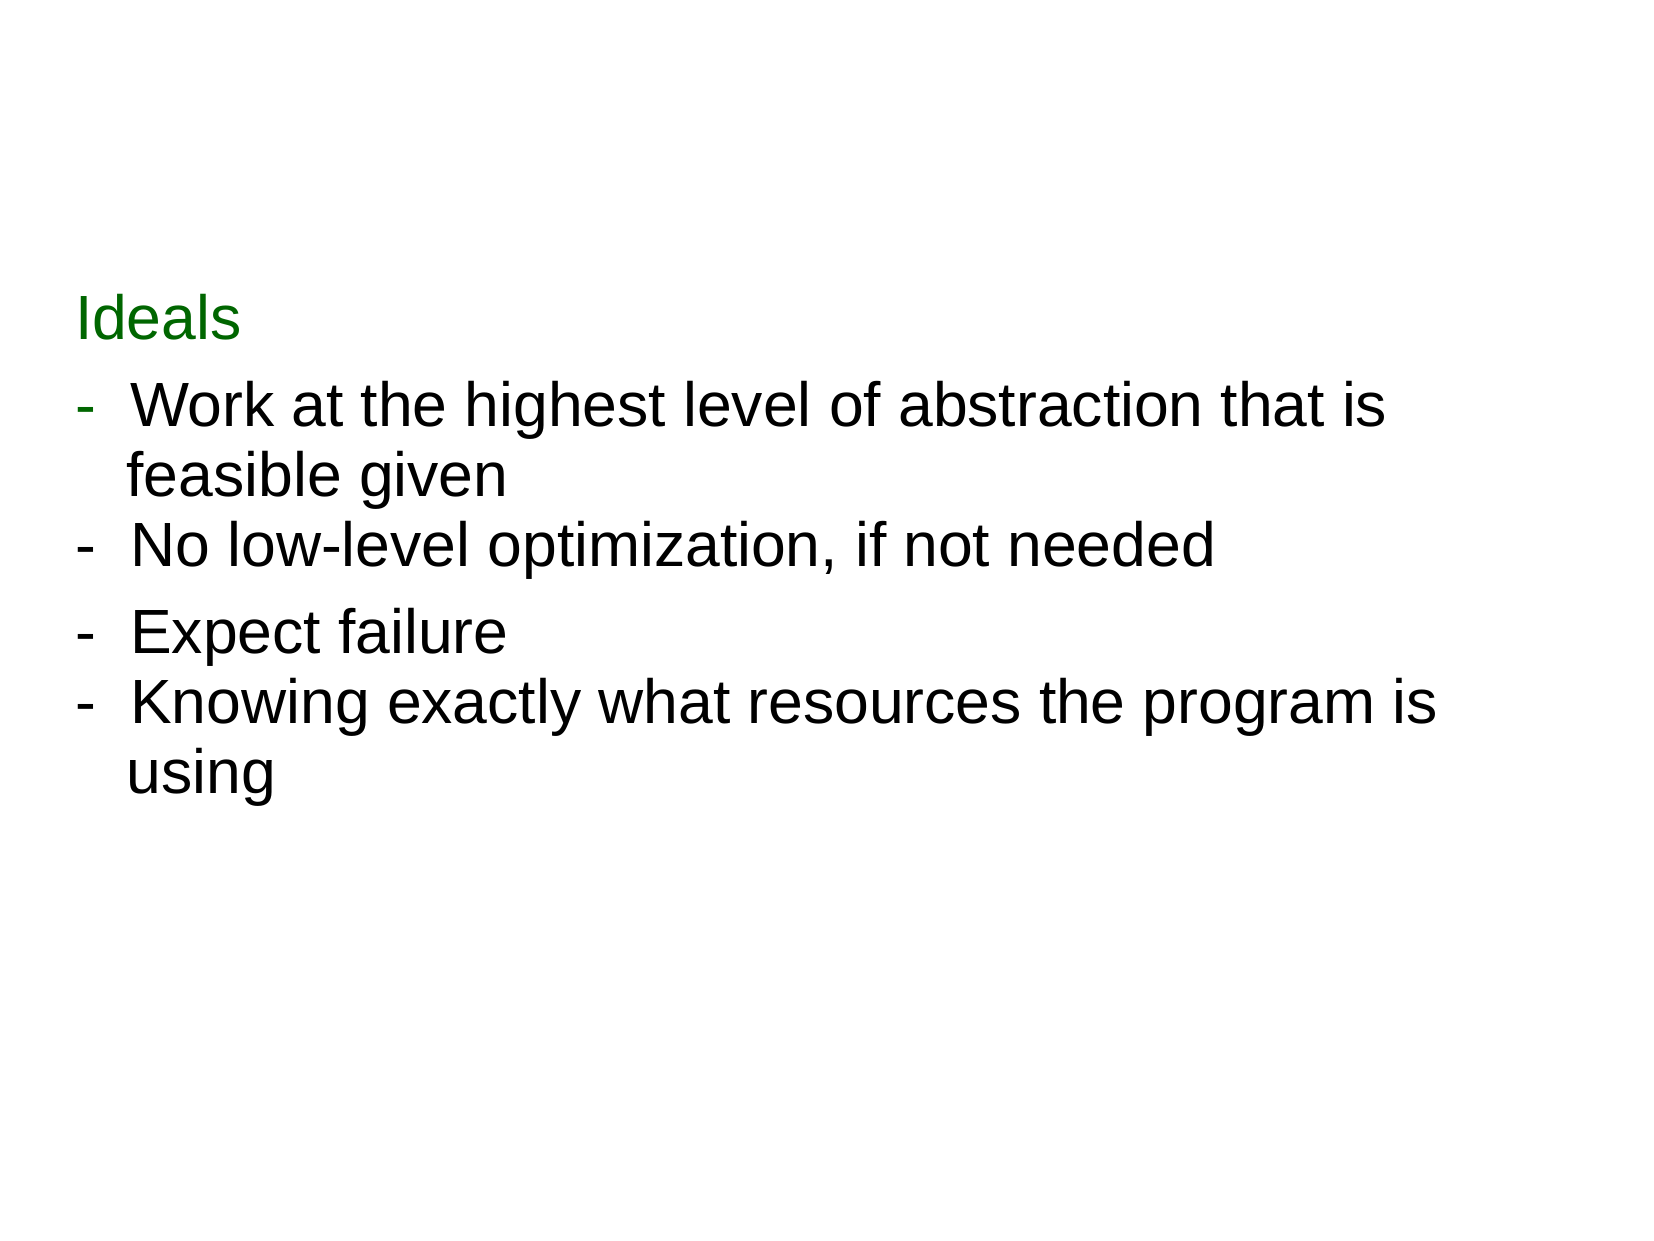

Ideals
- Work at the highest level of abstraction that is
 feasible given
- No low-level optimization, if not needed
- Expect failure
- Knowing exactly what resources the program is
 using